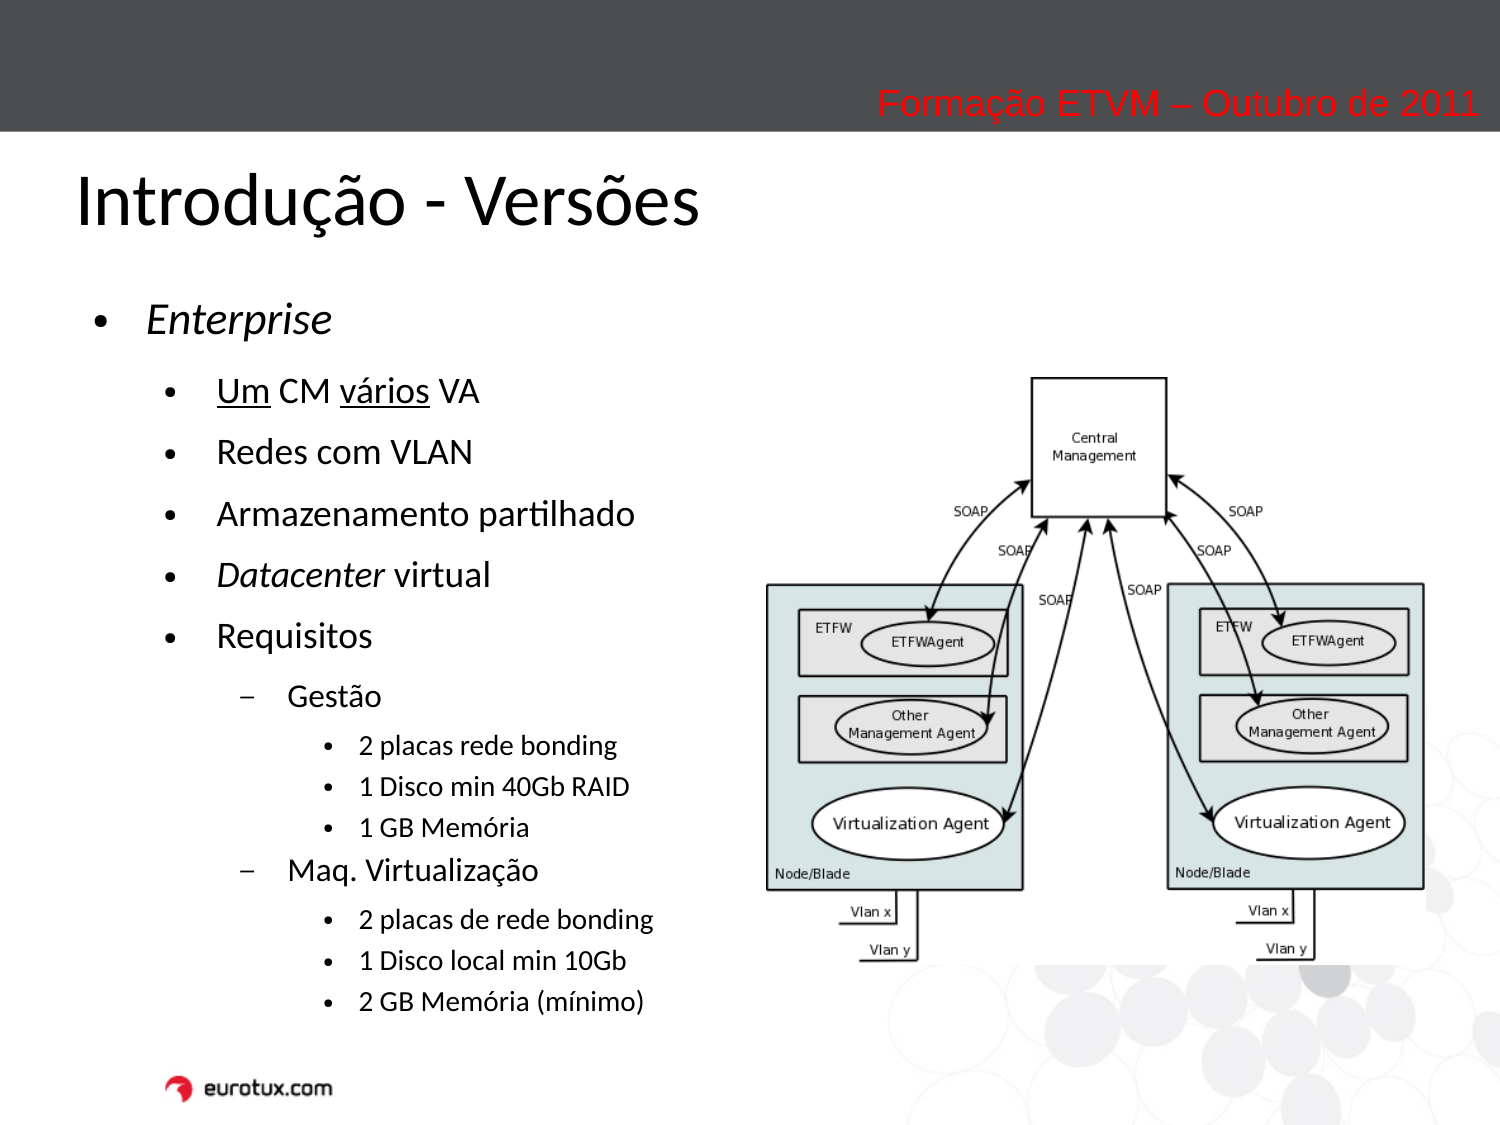

# Introdução - Versões
Enterprise
Um CM vários VA
Redes com VLAN
Armazenamento partilhado
Datacenter virtual
Requisitos
Gestão
2 placas rede bonding
1 Disco min 40Gb RAID
1 GB Memória
Maq. Virtualização
2 placas de rede bonding
1 Disco local min 10Gb
2 GB Memória (mínimo)